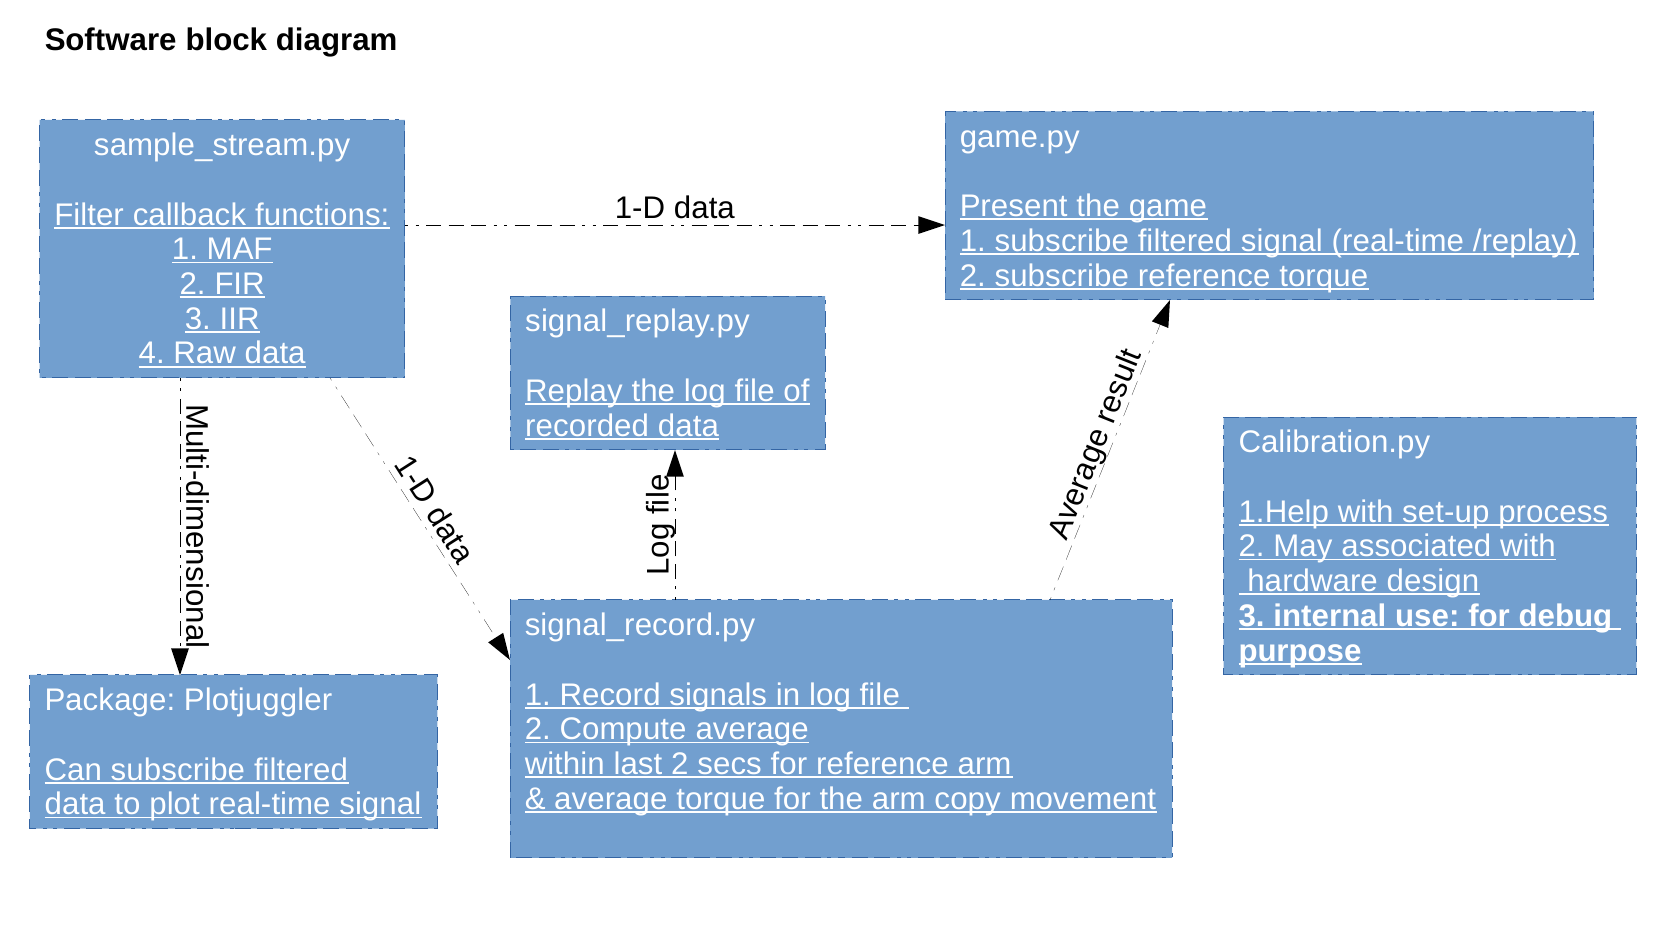

Software block diagram
game.py
Present the game
1. subscribe filtered signal (real-time /replay)
2. subscribe reference torque
sample_stream.py
Filter callback functions:
1. MAF
2. FIR
3. IIR
4. Raw data
1-D data
signal_replay.py
Replay the log file of
recorded data
Average result
Multi-dimensional
1-D data
Calibration.py
1.Help with set-up process
2. May associated with
 hardware design
3. internal use: for debug
purpose
Log file
signal_record.py
1. Record signals in log file
2. Compute average
within last 2 secs for reference arm
& average torque for the arm copy movement
Package: Plotjuggler
Can subscribe filtered
data to plot real-time signal